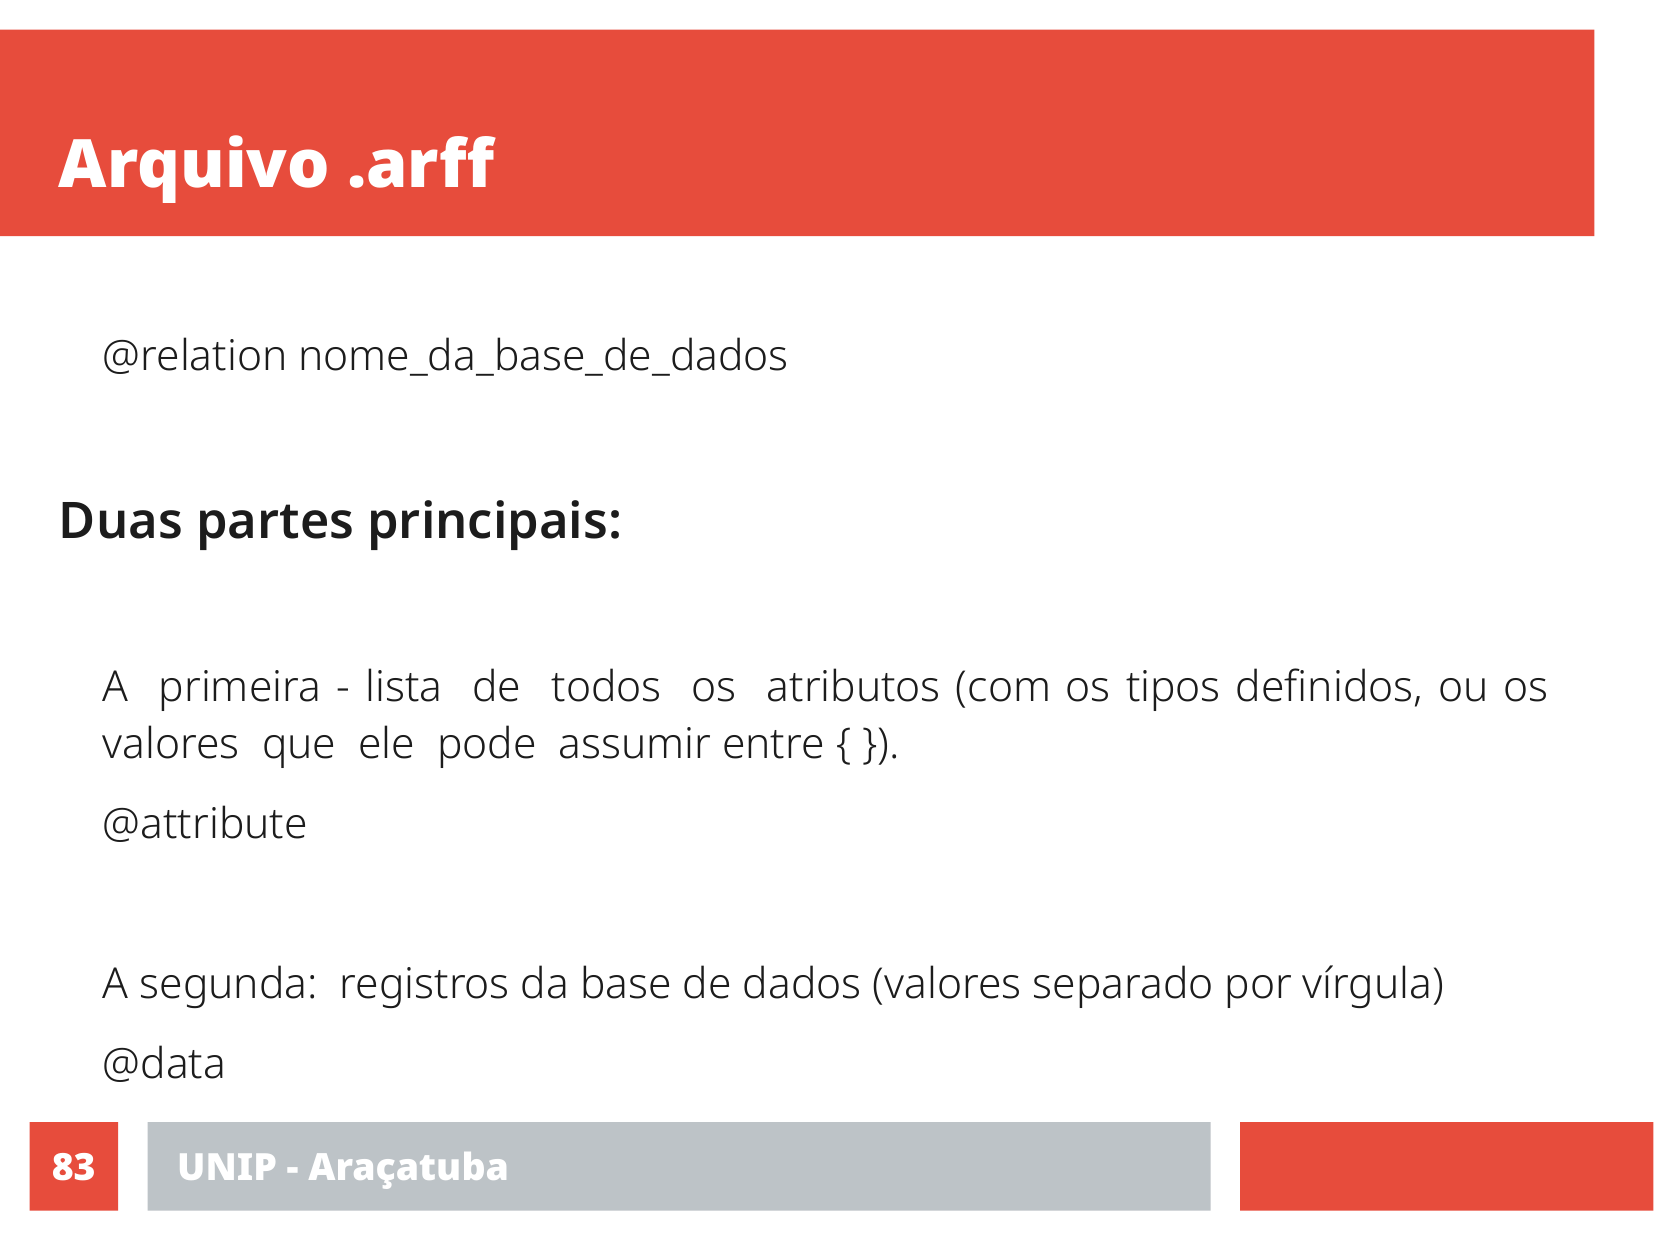

# Arquivo .arff
@relation nome_da_base_de_dados
Duas partes principais:
A primeira - lista de todos os atributos (com os tipos definidos, ou os valores que ele pode assumir entre { }).
@attribute
A segunda: registros da base de dados (valores separado por vírgula)
@data
83
UNIP - Araçatuba